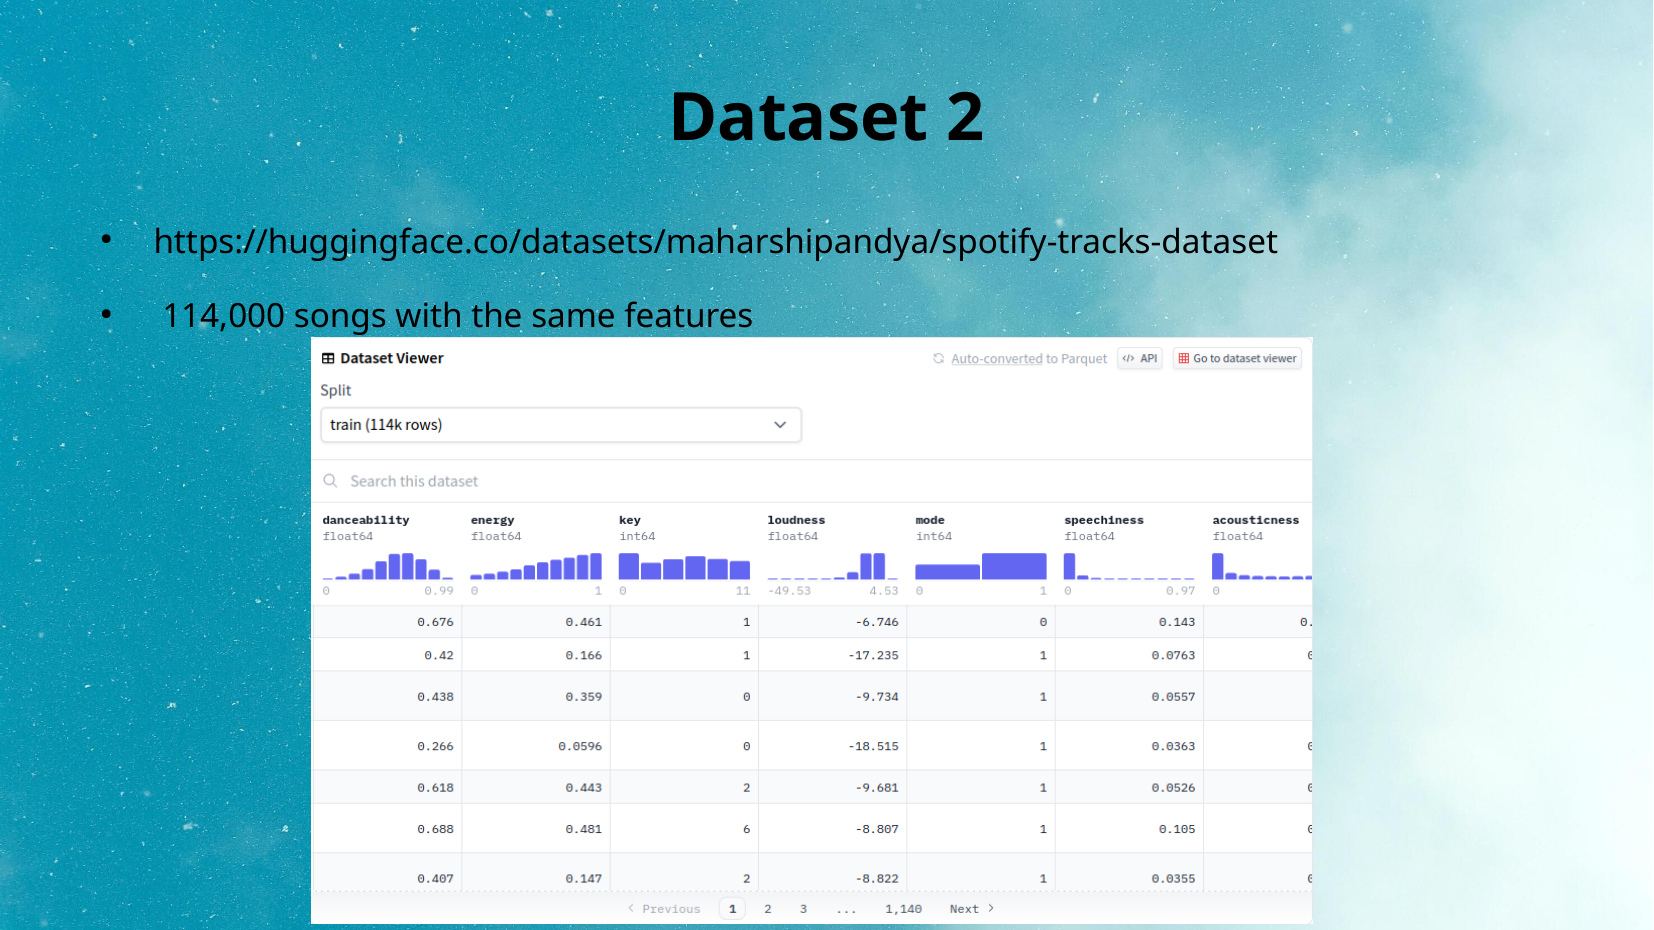

# Dataset 2
https://huggingface.co/datasets/maharshipandya/spotify-tracks-dataset
 114,000 songs with the same features